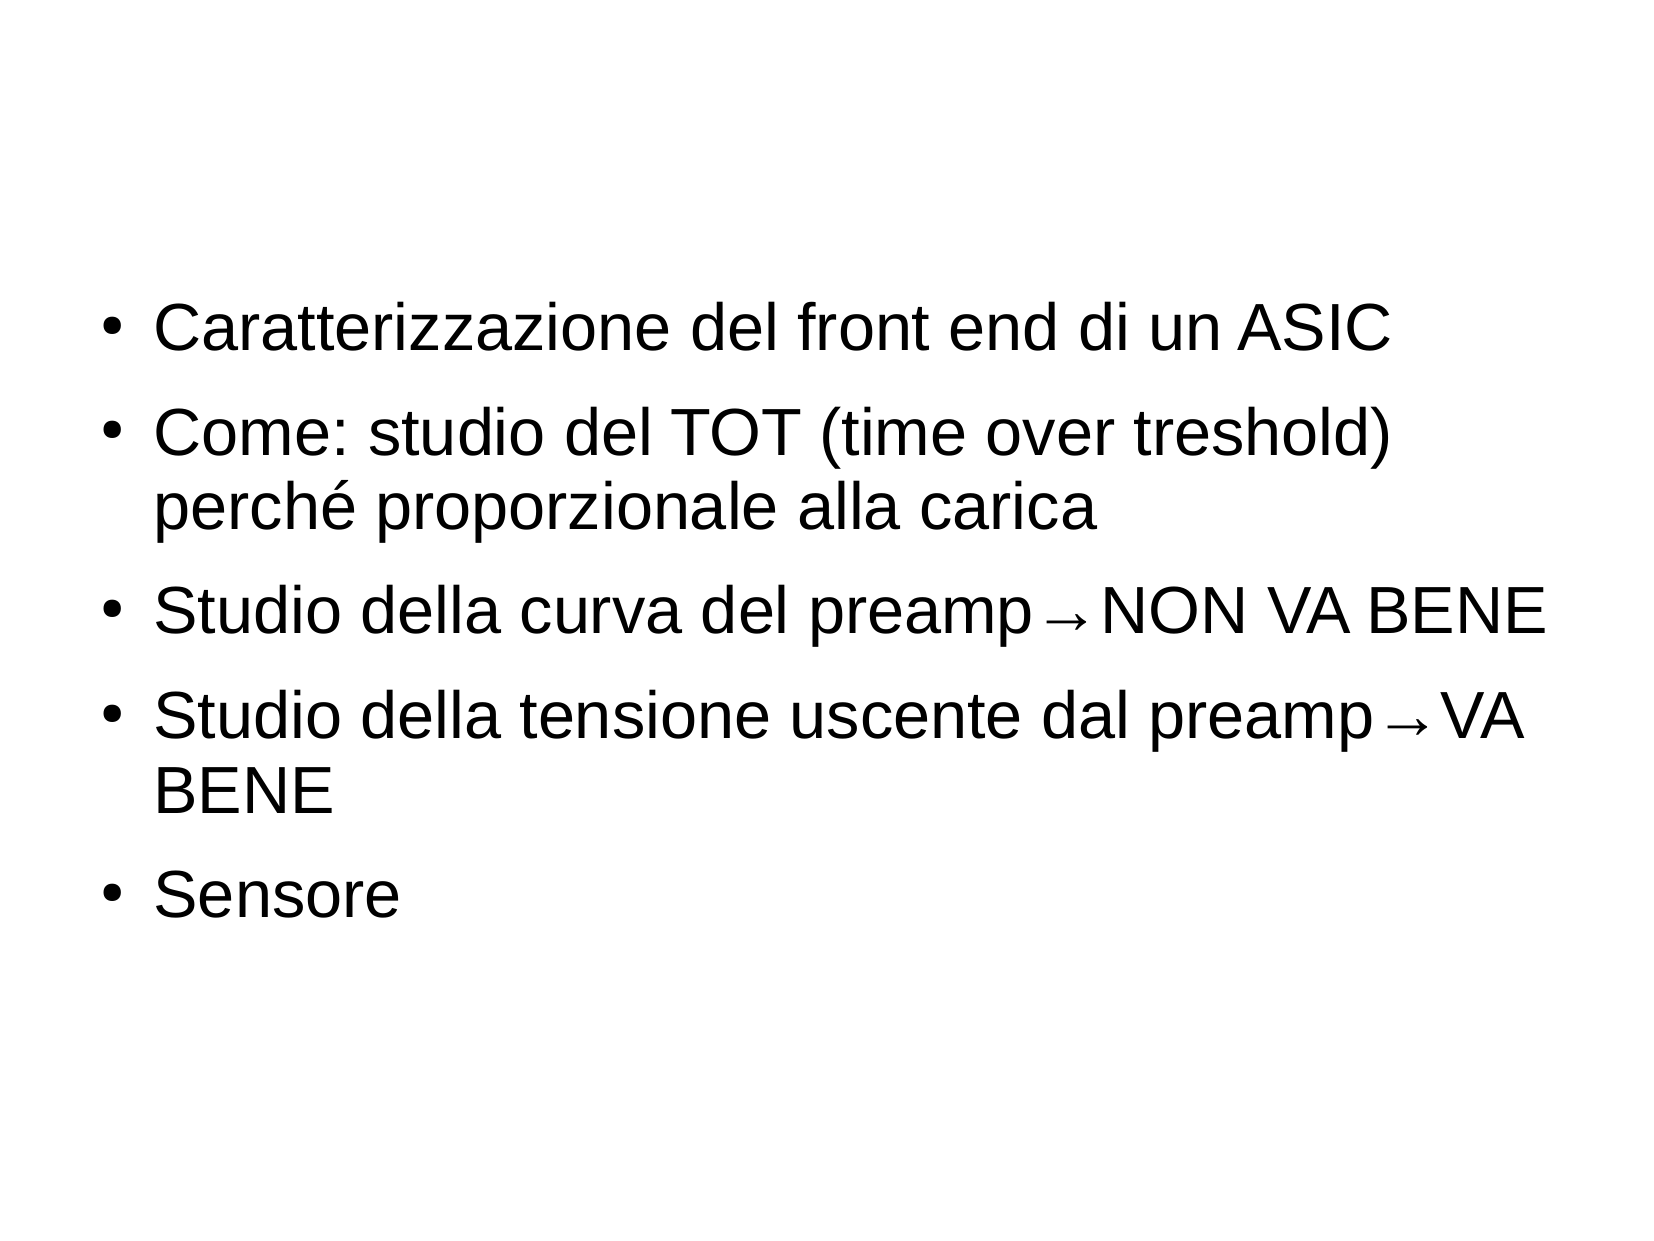

#
Caratterizzazione del front end di un ASIC
Come: studio del TOT (time over treshold) perché proporzionale alla carica
Studio della curva del preamp→NON VA BENE
Studio della tensione uscente dal preamp→VA BENE
Sensore